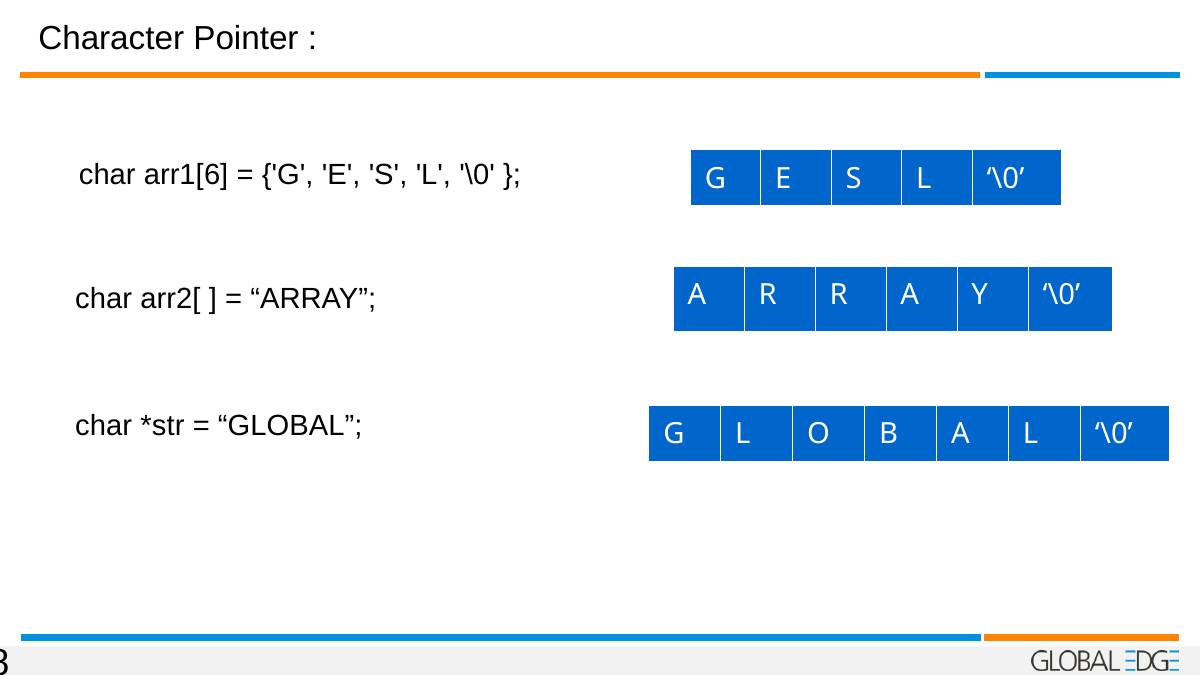

Character Pointer :
char arr1[6] = {'G', 'E', 'S', 'L', '\0' };
| G | E | S | L | ‘\0’ |
| --- | --- | --- | --- | --- |
| A | R | R | A | Y | ‘\0’ |
| --- | --- | --- | --- | --- | --- |
char arr2[ ] = “ARRAY”;
char *str = “GLOBAL”;
| G | L | O | B | A | L | ‘\0’ |
| --- | --- | --- | --- | --- | --- | --- |